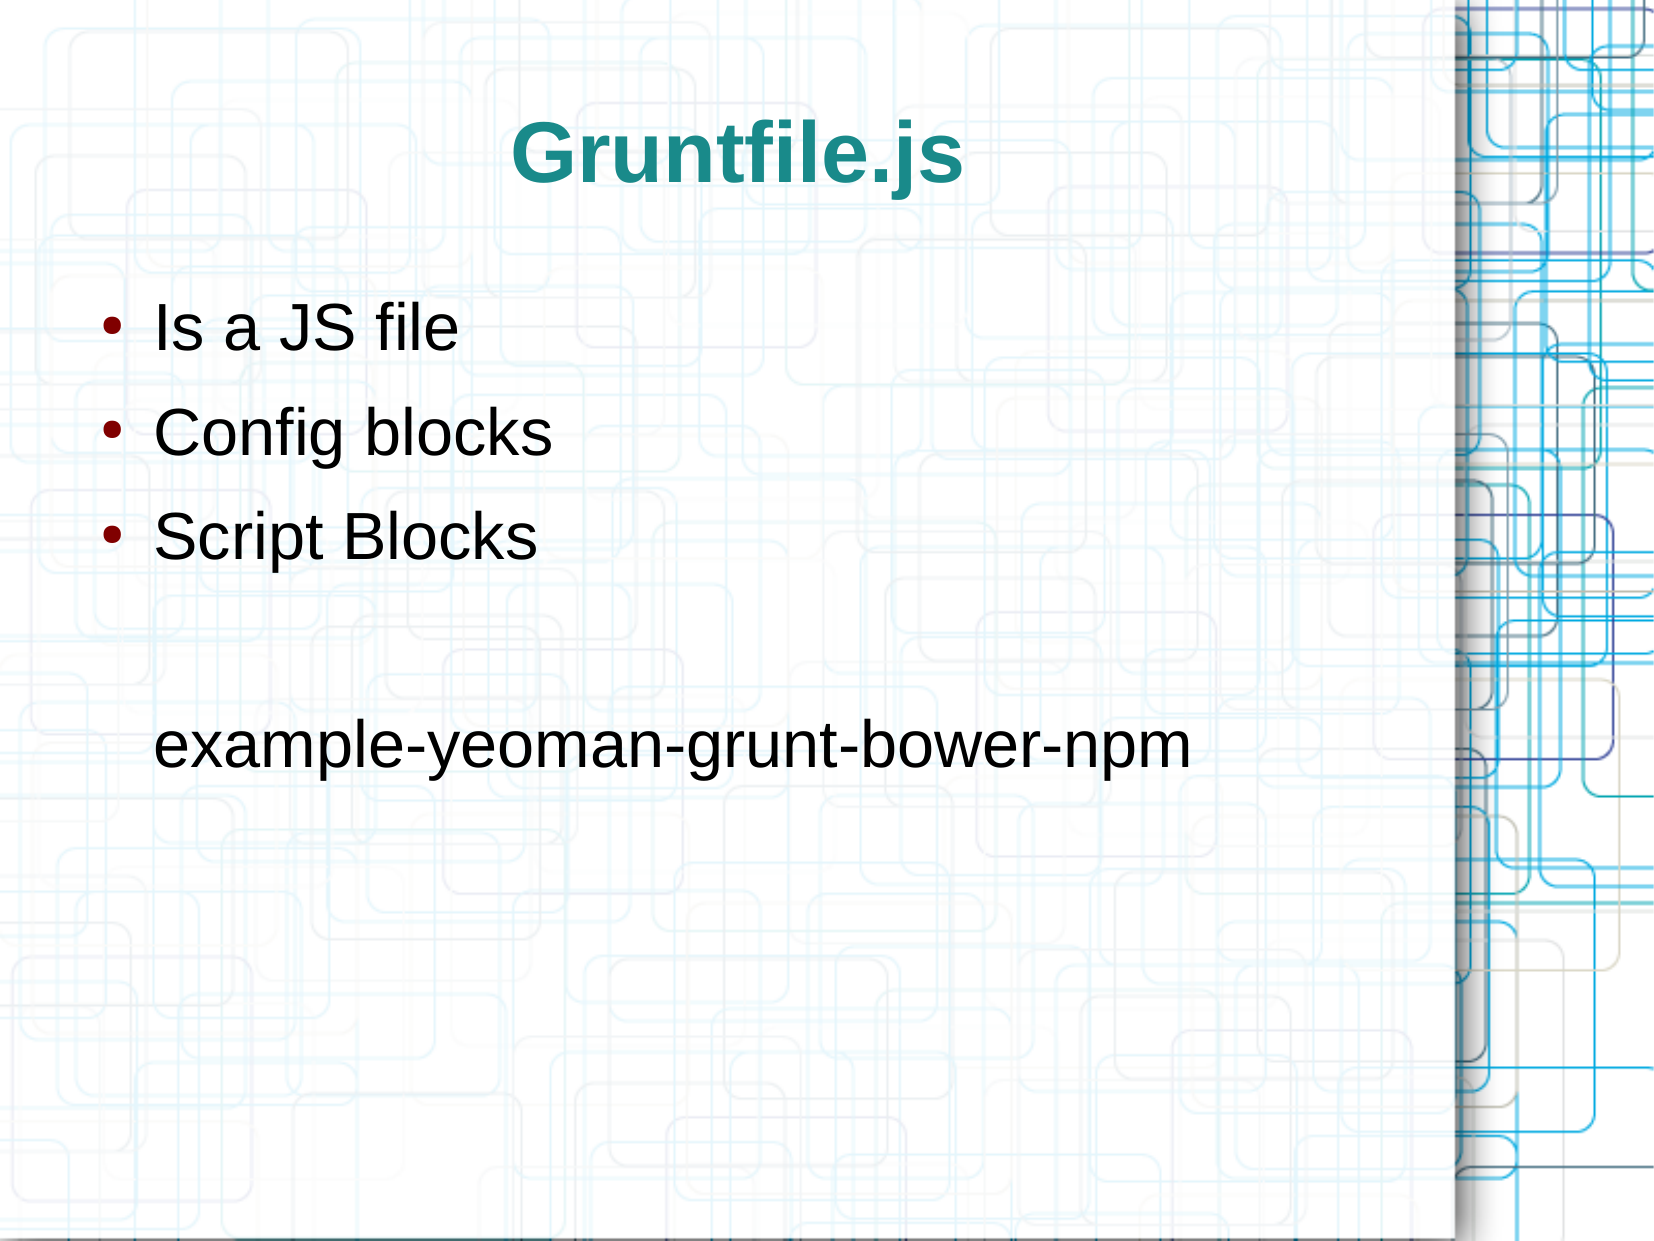

# Gruntfile.js
Is a JS file
Config blocks
Script Blocks
example-yeoman-grunt-bower-npm